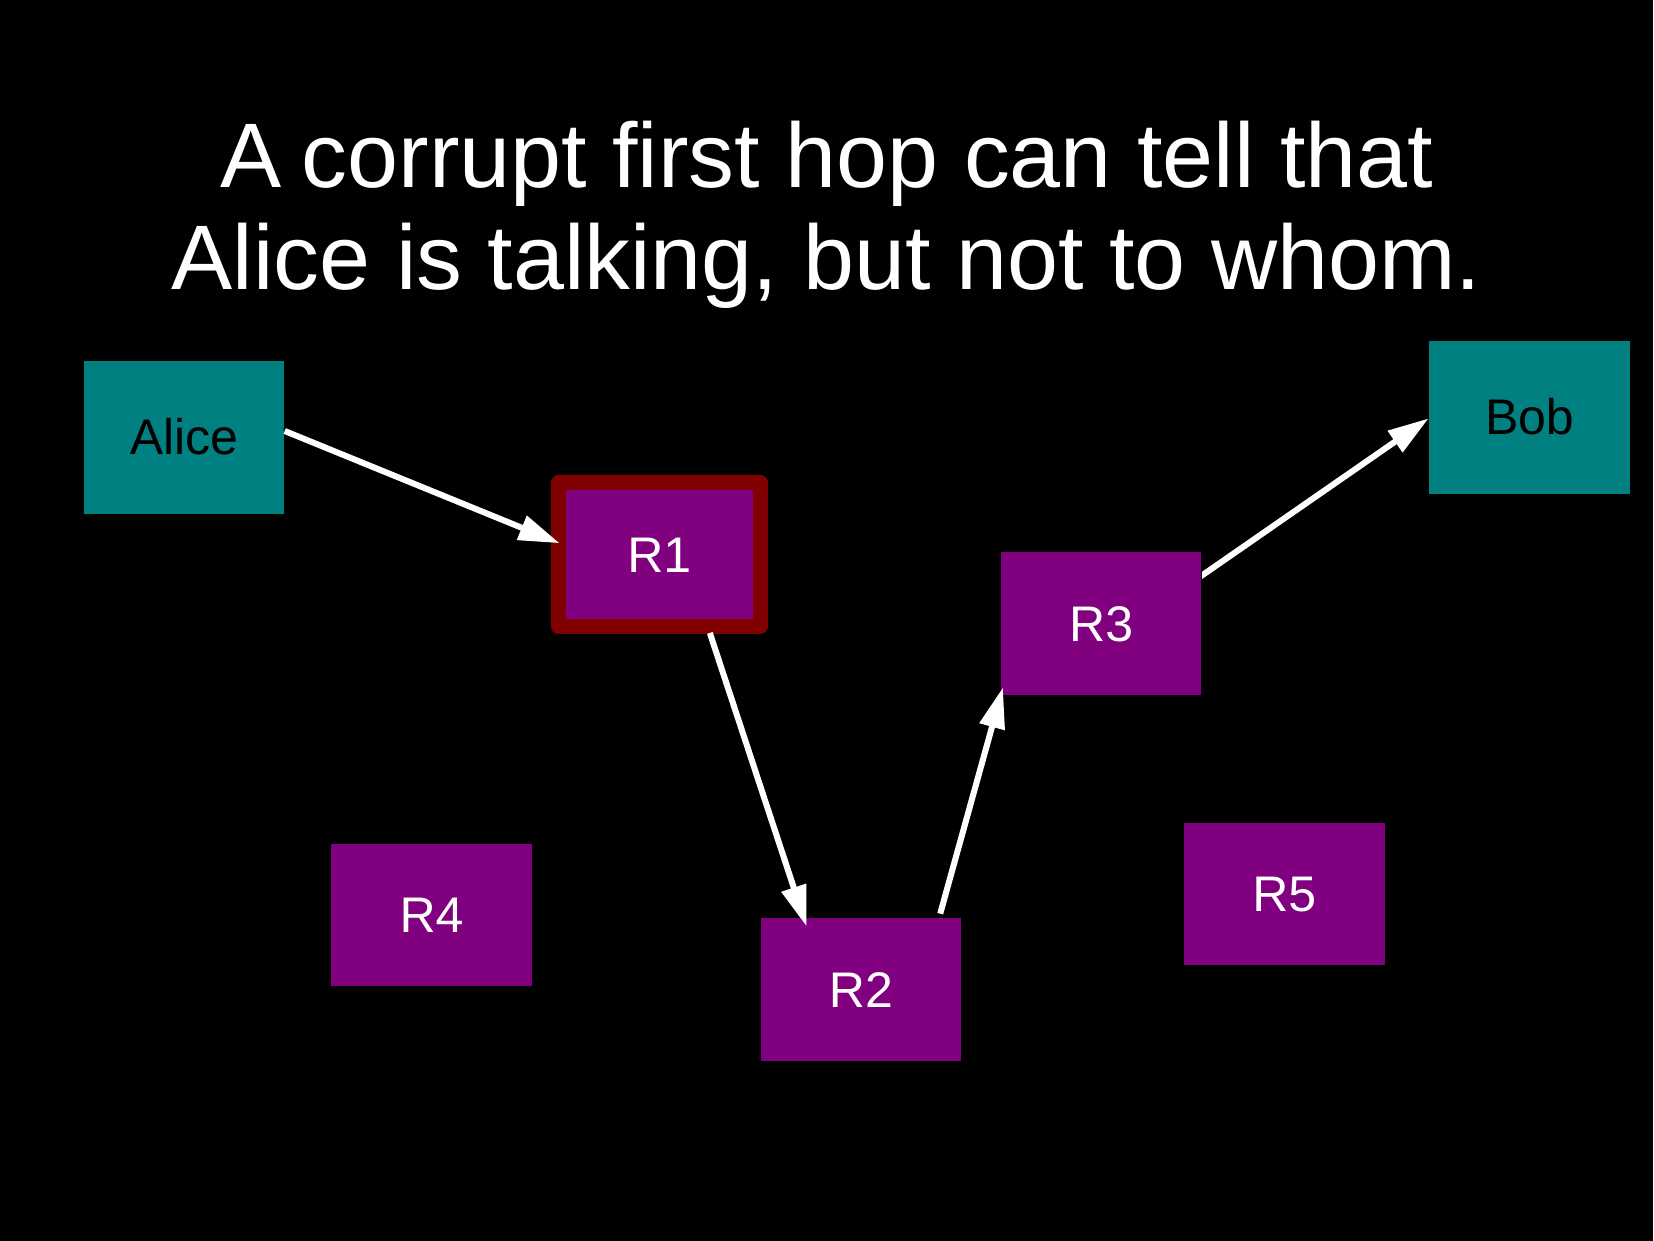

# A corrupt first hop can tell that Alice is talking, but not to whom.
Bob
Alice
R1
R3
R5
R4
R2